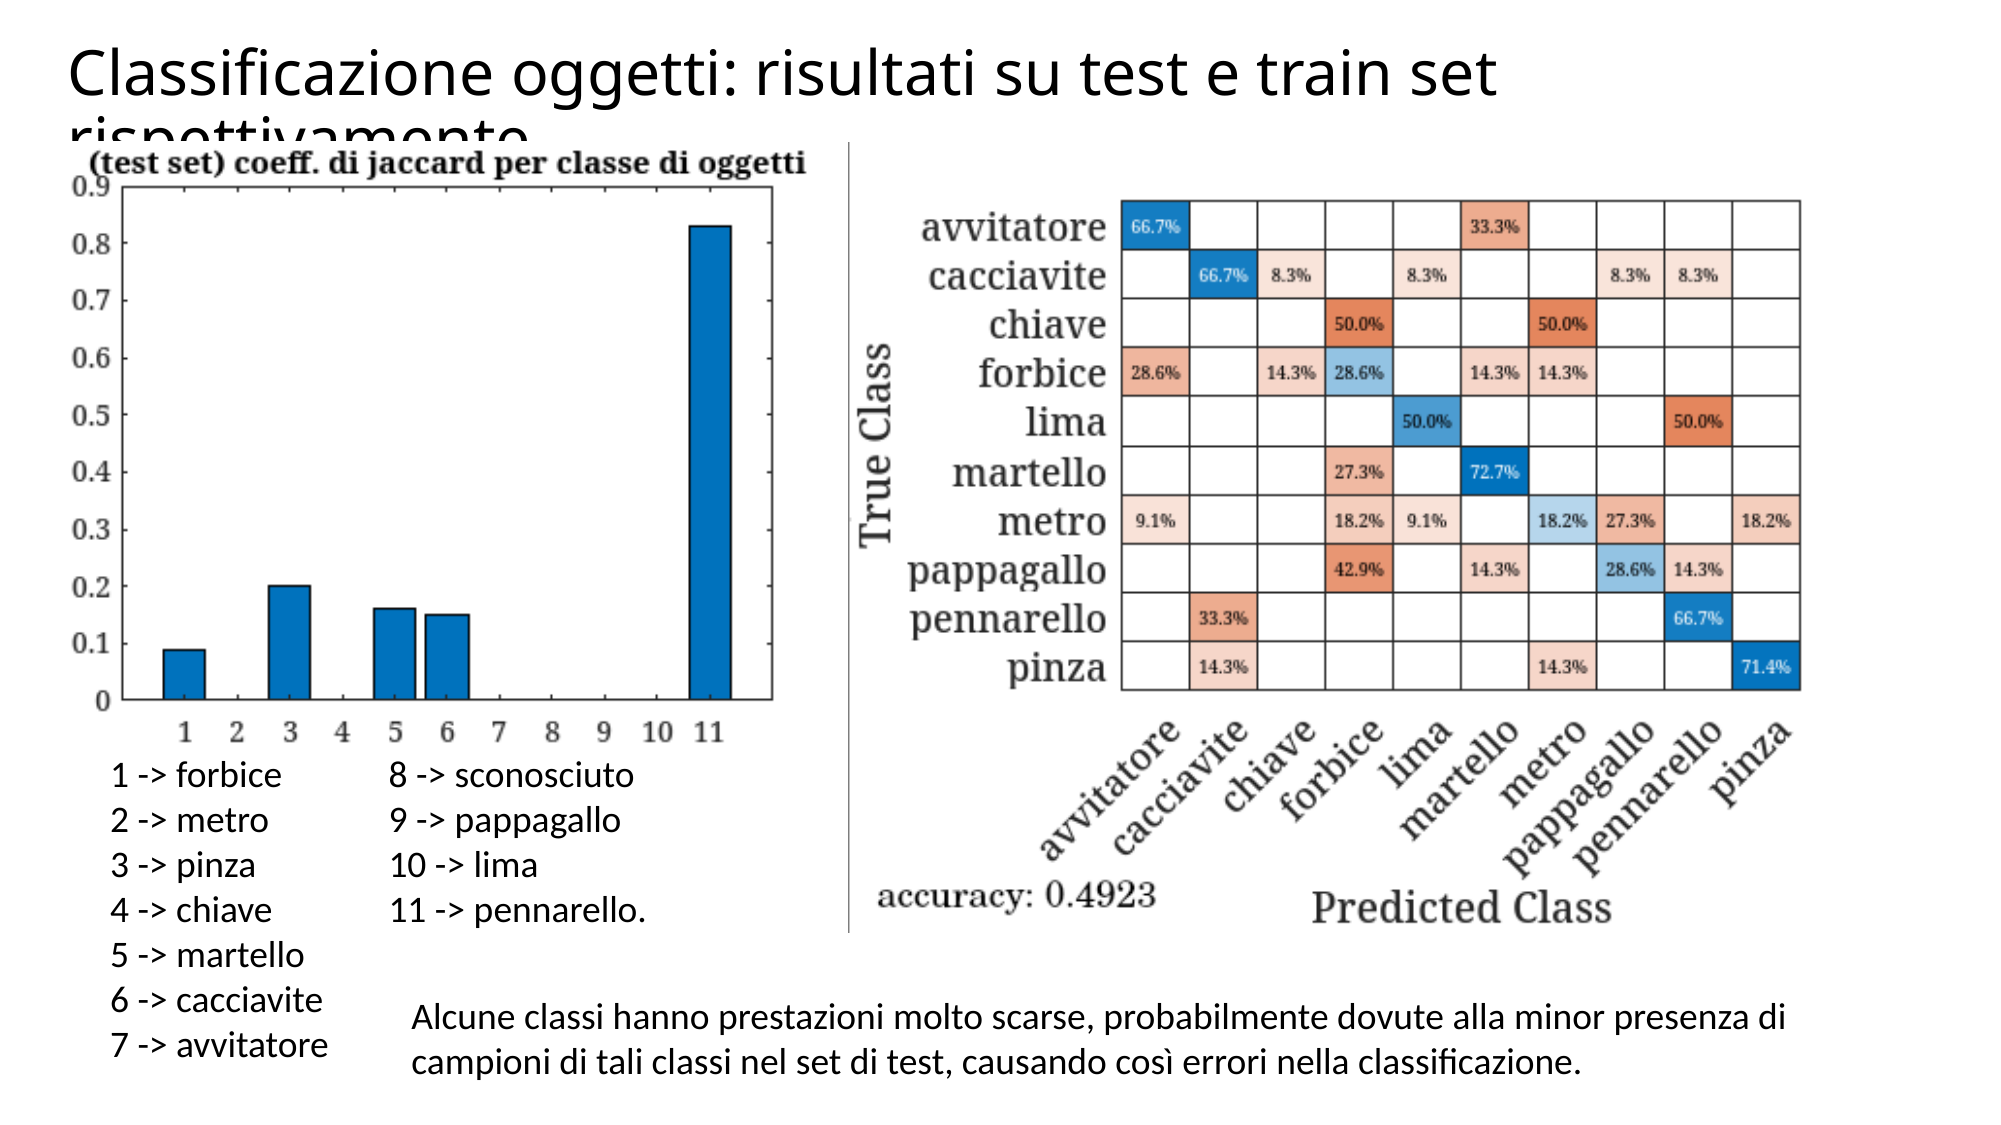

# Classificazione oggetti: risultati su test e train set rispettivamente
1 -> forbice
2 -> metro
3 -> pinza
4 -> chiave
5 -> martello
6 -> cacciavite
7 -> avvitatore
8 -> sconosciuto
9 -> pappagallo
10 -> lima
11 -> pennarello.
Alcune classi hanno prestazioni molto scarse, probabilmente dovute alla minor presenza di campioni di tali classi nel set di test, causando così errori nella classificazione.